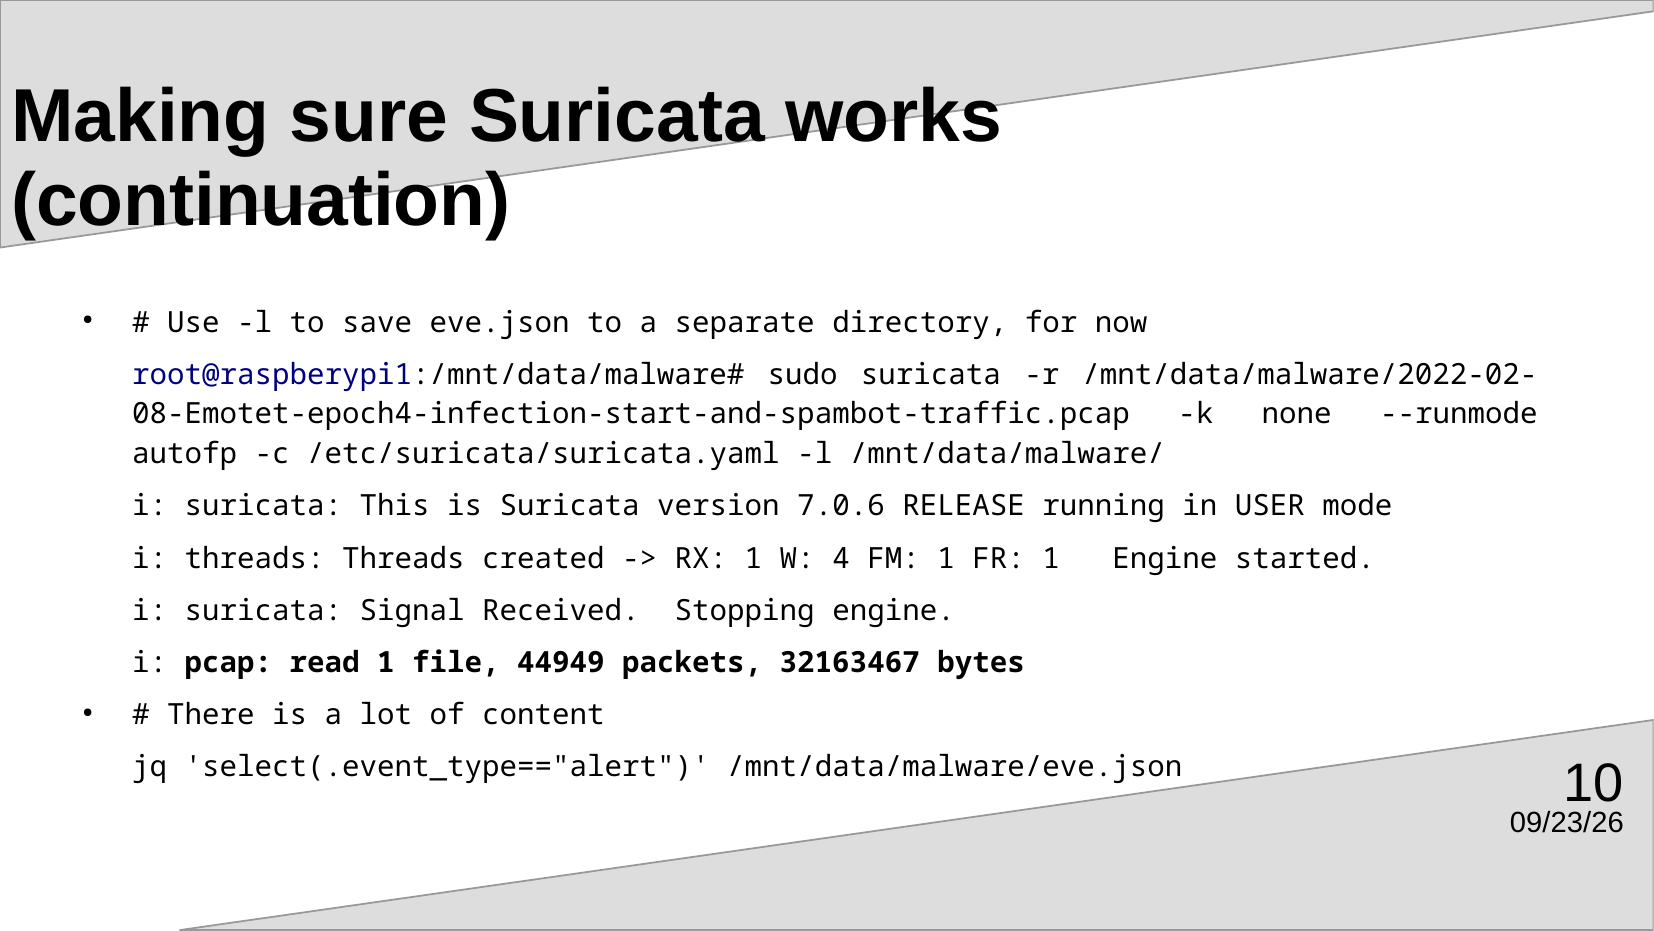

# Making sure Suricata works (continuation)
# Use -l to save eve.json to a separate directory, for now
root@raspberypi1:/mnt/data/malware# sudo suricata -r /mnt/data/malware/2022-02-08-Emotet-epoch4-infection-start-and-spambot-traffic.pcap -k none --runmode autofp -c /etc/suricata/suricata.yaml -l /mnt/data/malware/
i: suricata: This is Suricata version 7.0.6 RELEASE running in USER mode
i: threads: Threads created -> RX: 1 W: 4 FM: 1 FR: 1 Engine started.
i: suricata: Signal Received. Stopping engine.
i: pcap: read 1 file, 44949 packets, 32163467 bytes
# There is a lot of content
jq 'select(.event_type=="alert")' /mnt/data/malware/eve.json
10